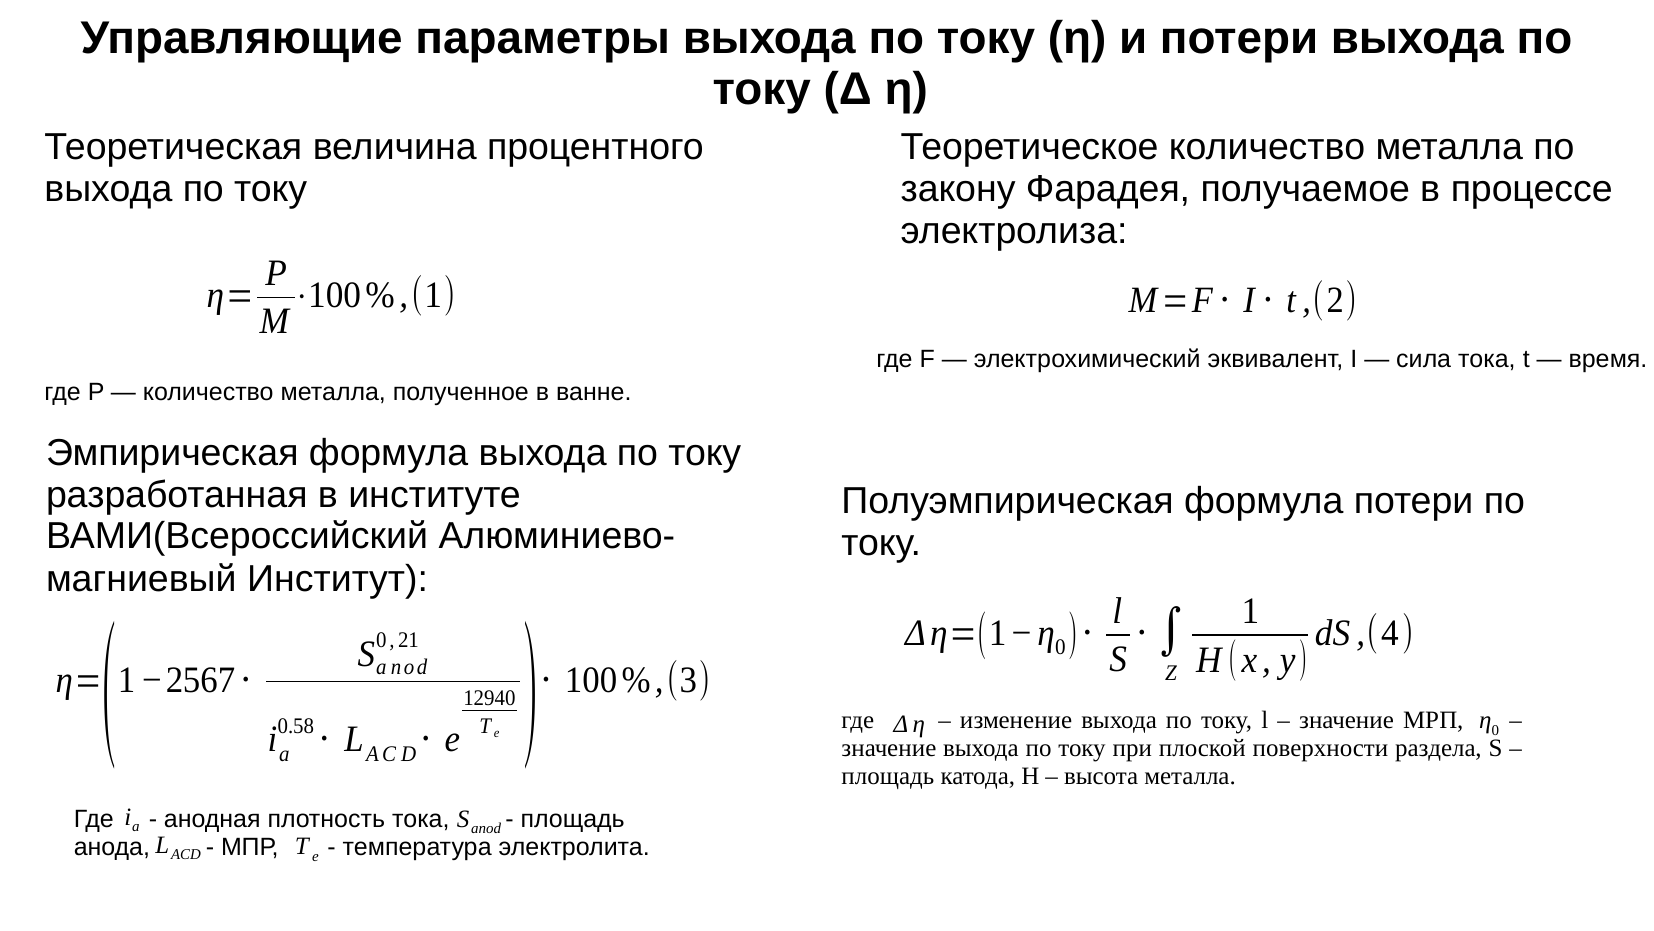

# Управляющие параметры выхода по току (η) и потери выхода по току (Δ η)
Теоретическая величина процентного выхода по току
Теоретическое количество металла по закону Фарадея, получаемое в процессе электролиза:
где F — электрохимический эквивалент, I — сила тока, t — время.
где P — количество металла, полученное в ванне.
Эмпирическая формула выхода по току разработанная в институте ВАМИ(Всероссийский Алюминиево-магниевый Институт):
Полуэмпирическая формула потери по току.
где – изменение выхода по току, l – значение МРП, – значение выхода по току при плоской поверхности раздела, S – площадь катода, H – высота металла.
Где - анодная плотность тока, - площадь анода, - МПР, - температура электролита.